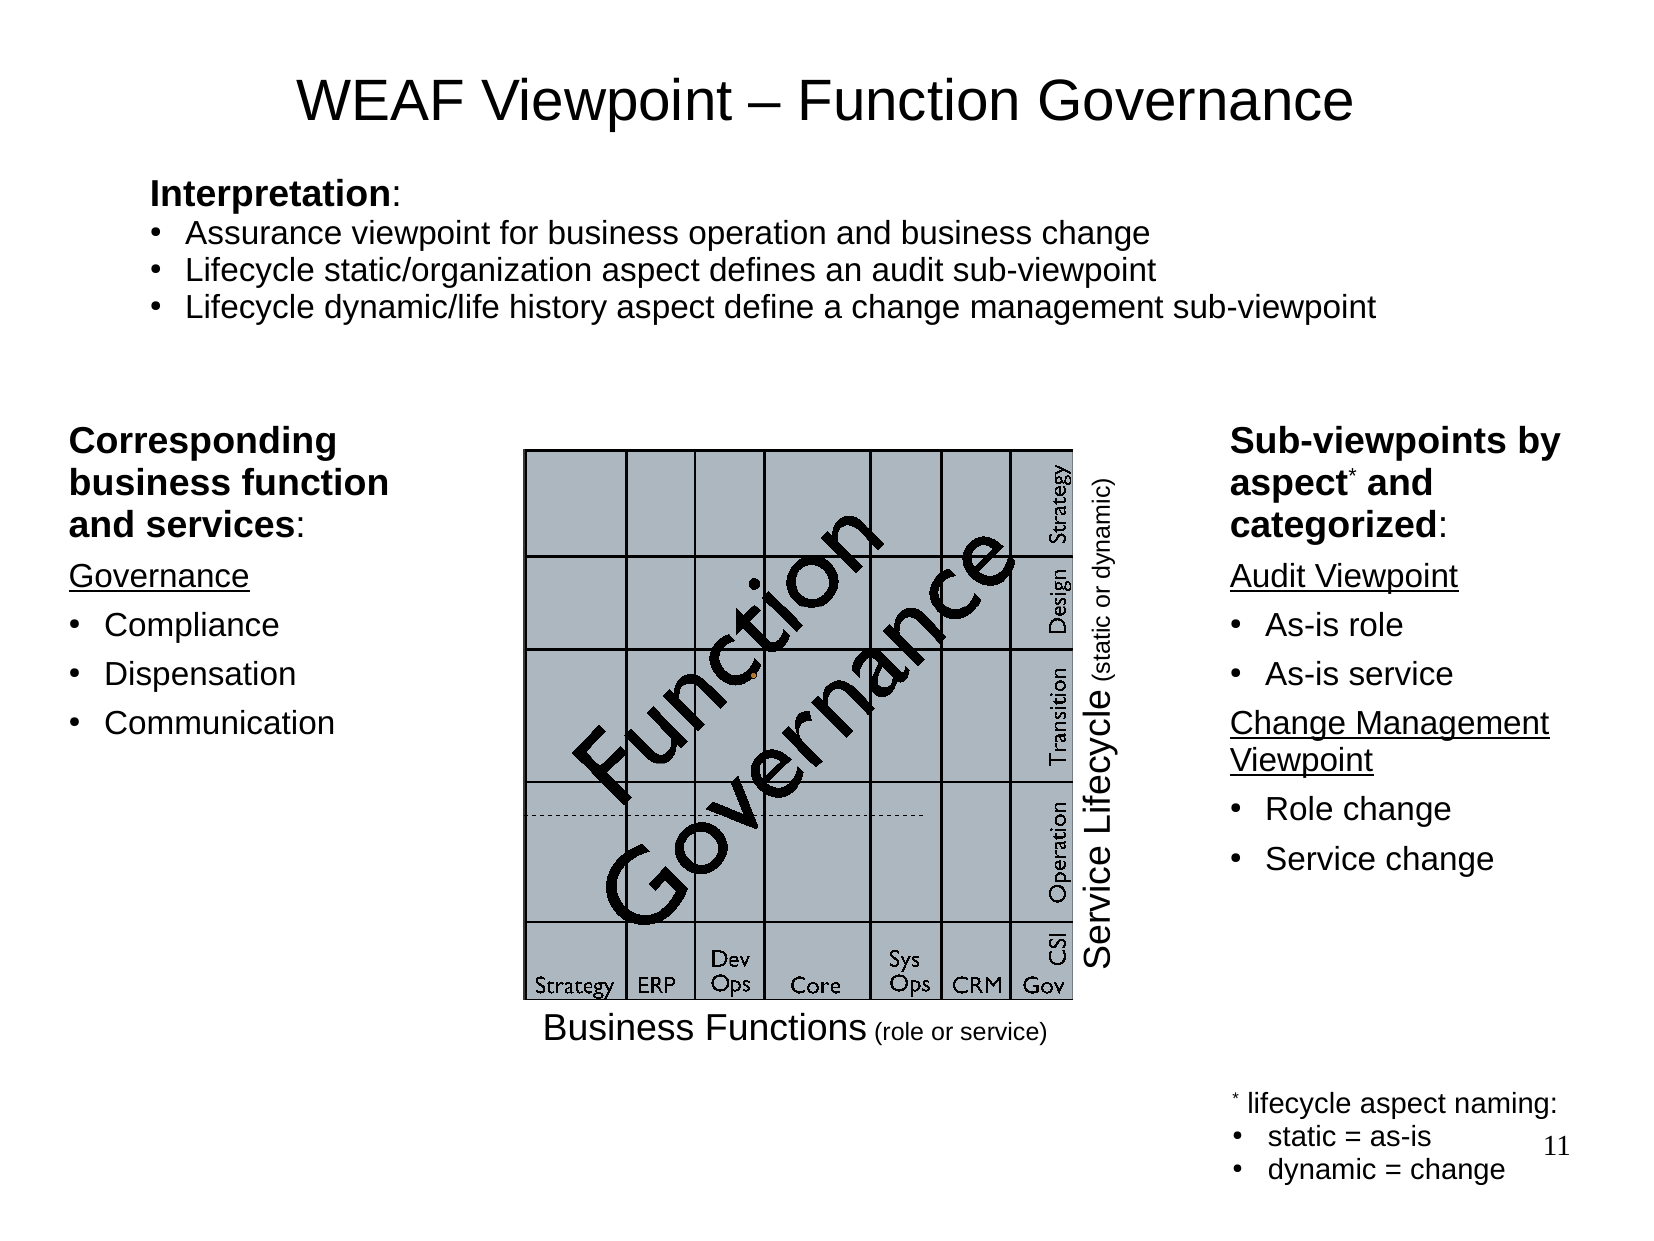

# WEAF Viewpoint – Function Governance
Interpretation:
Assurance viewpoint for business operation and business change
Lifecycle static/organization aspect defines an audit sub-viewpoint
Lifecycle dynamic/life history aspect define a change management sub-viewpoint
Corresponding business function and services:
Governance
Compliance
Dispensation
Communication
Sub-viewpoints by aspect* and categorized:
Audit Viewpoint
As-is role
As-is service
Change Management Viewpoint
Role change
Service change
Service Lifecycle (static or dynamic)
Business Functions (role or service)
* lifecycle aspect naming:
static = as-is
dynamic = change
11